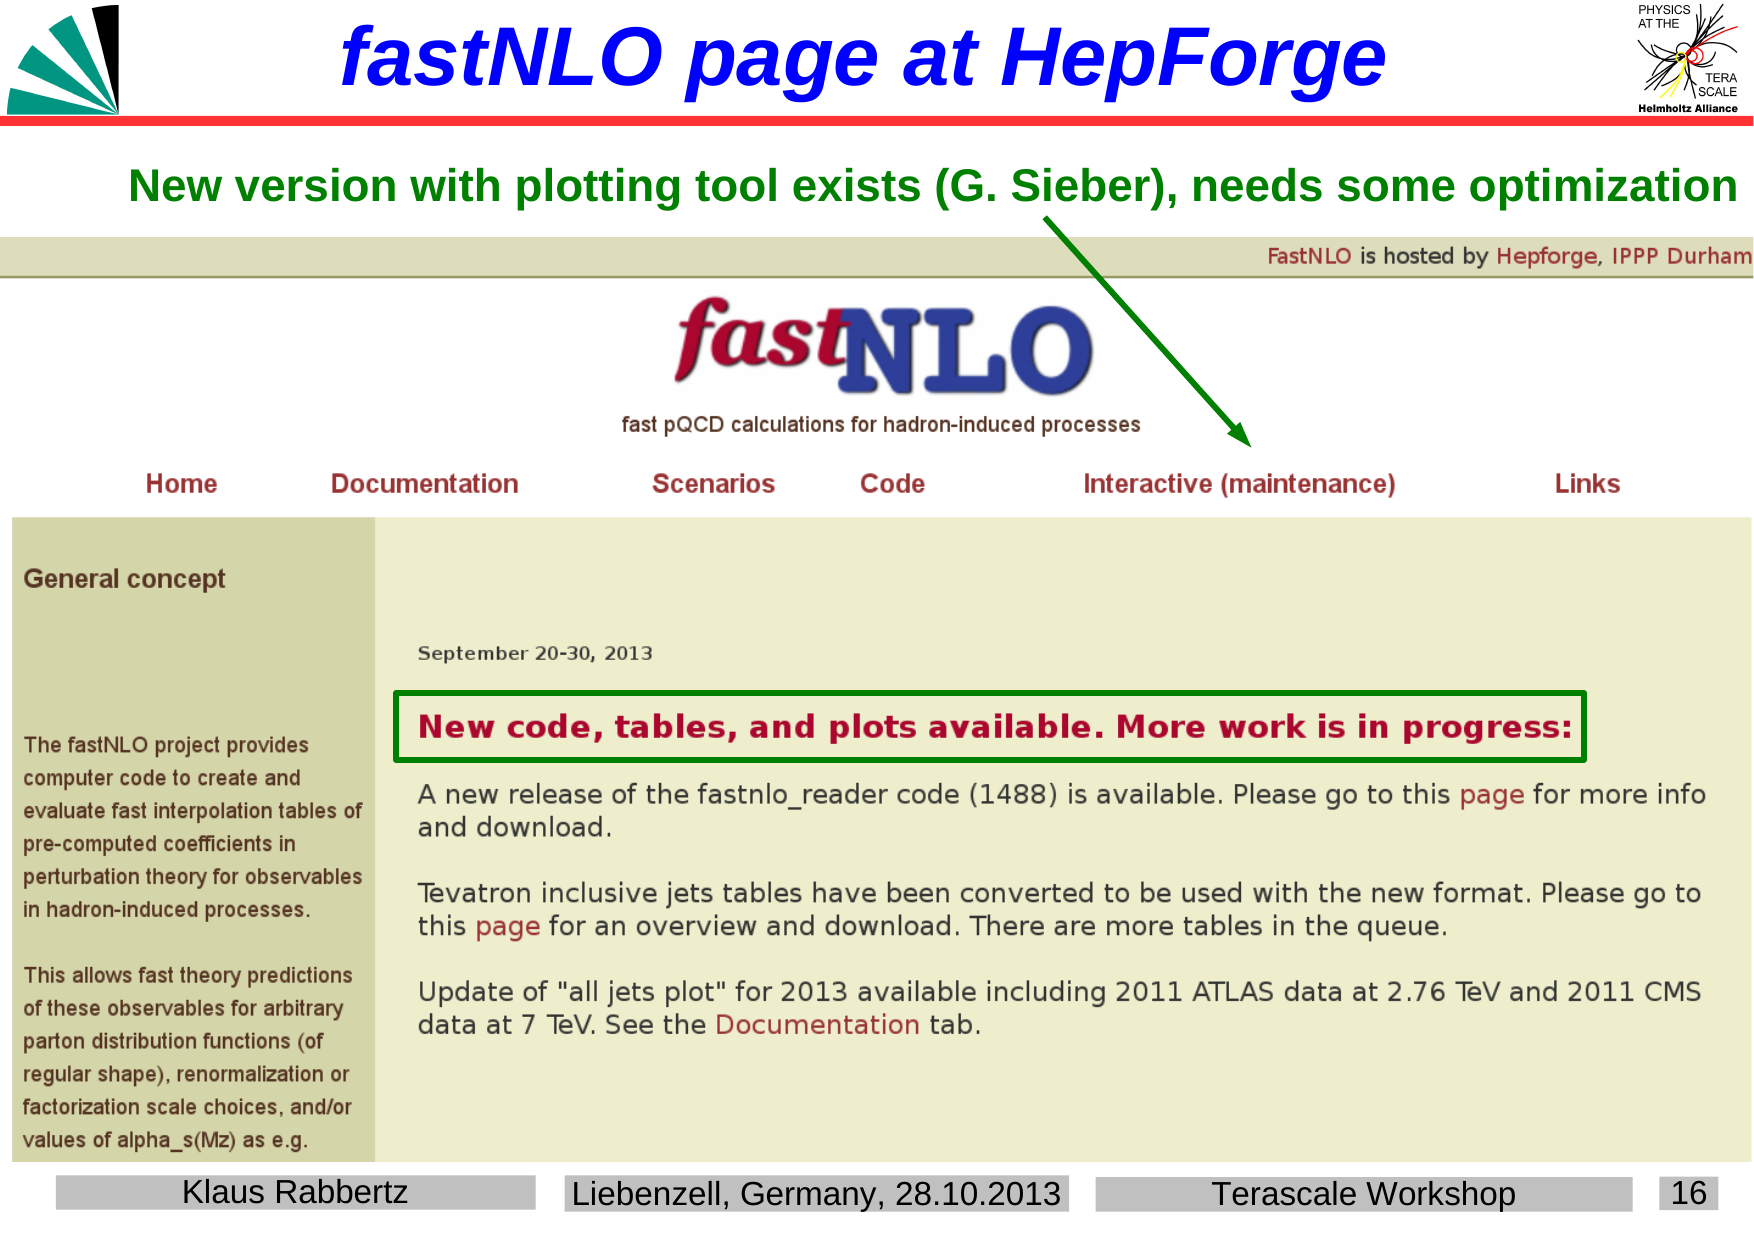

# fastNLO page at HepForge
New version with plotting tool exists (G. Sieber), needs some optimization